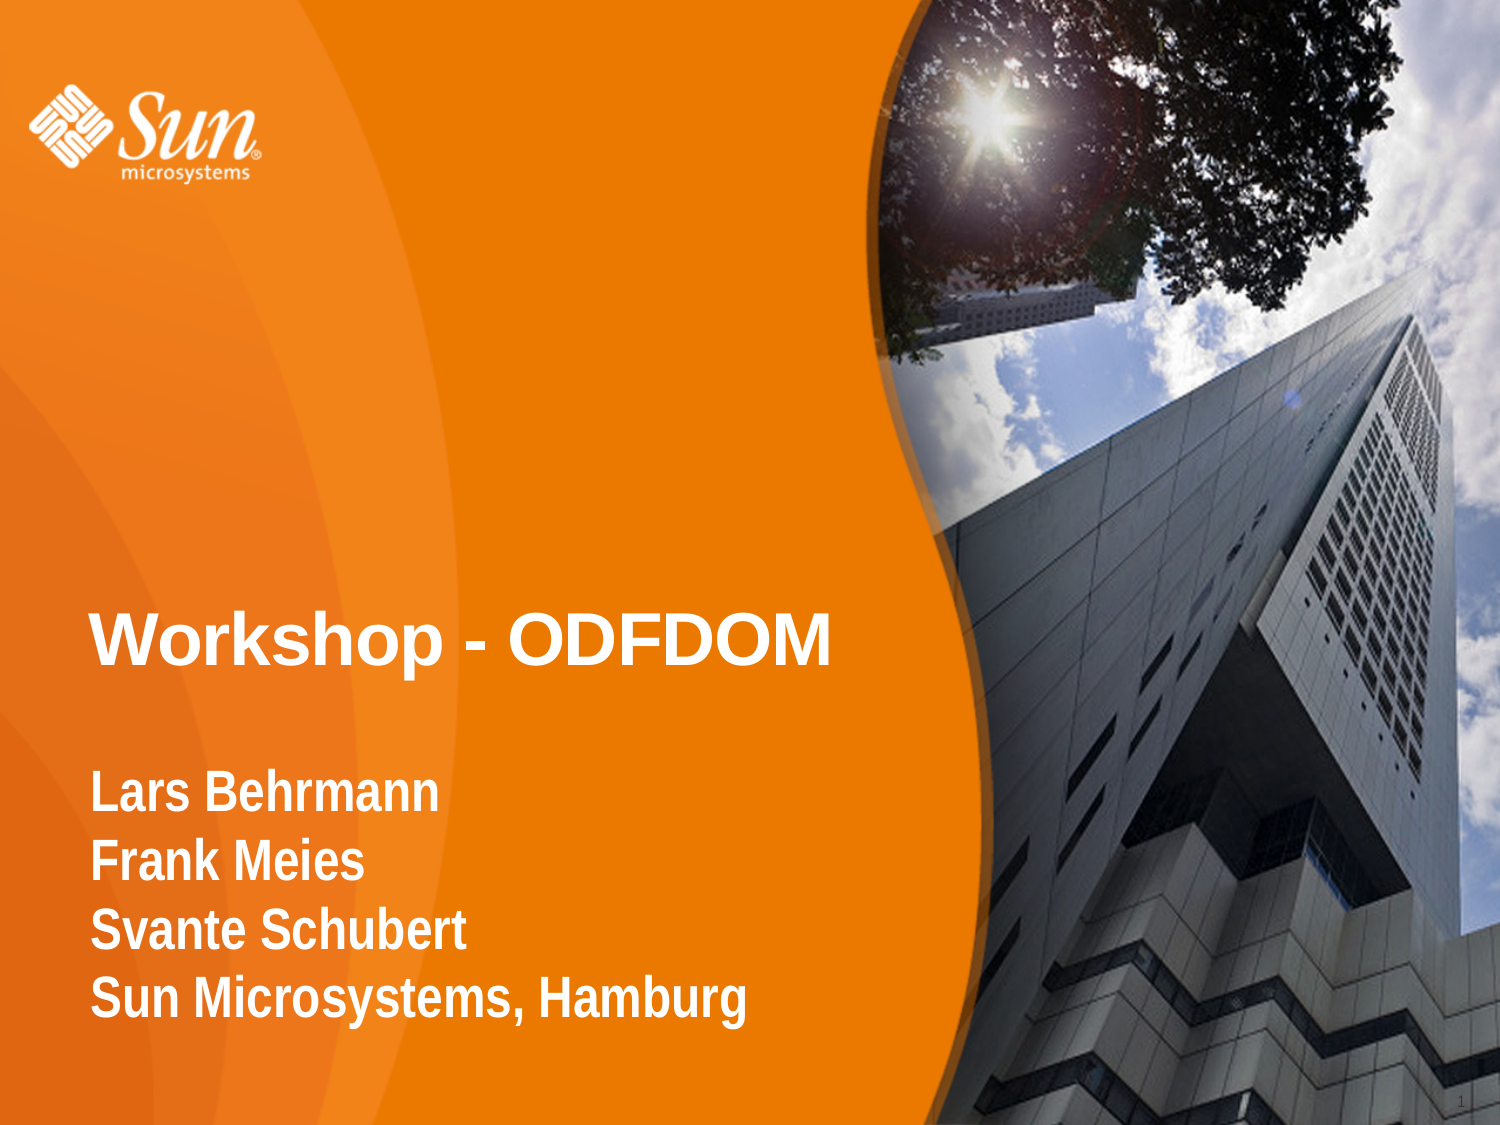

# Workshop - ODFDOM
Lars Behrmann
Frank Meies
Svante Schubert
Sun Microsystems, Hamburg